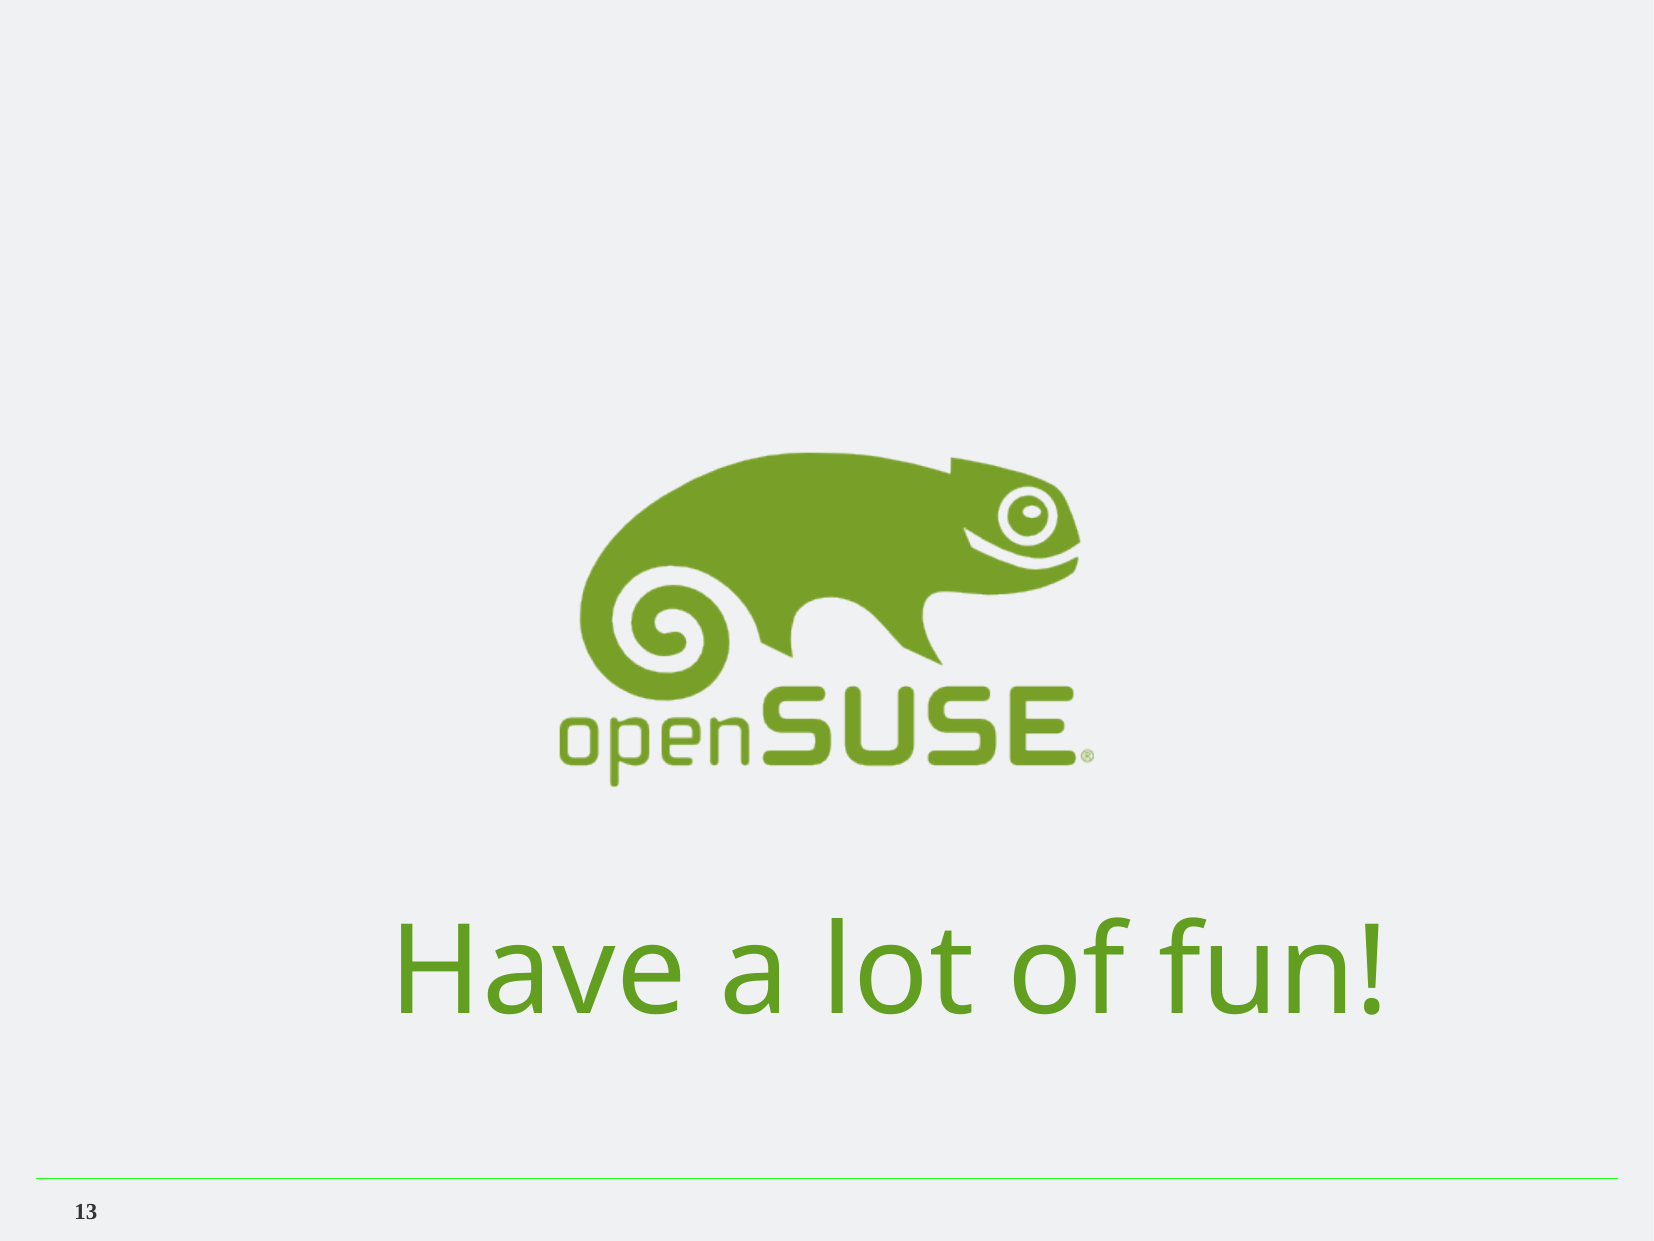

Have a lot of fun!
13
#